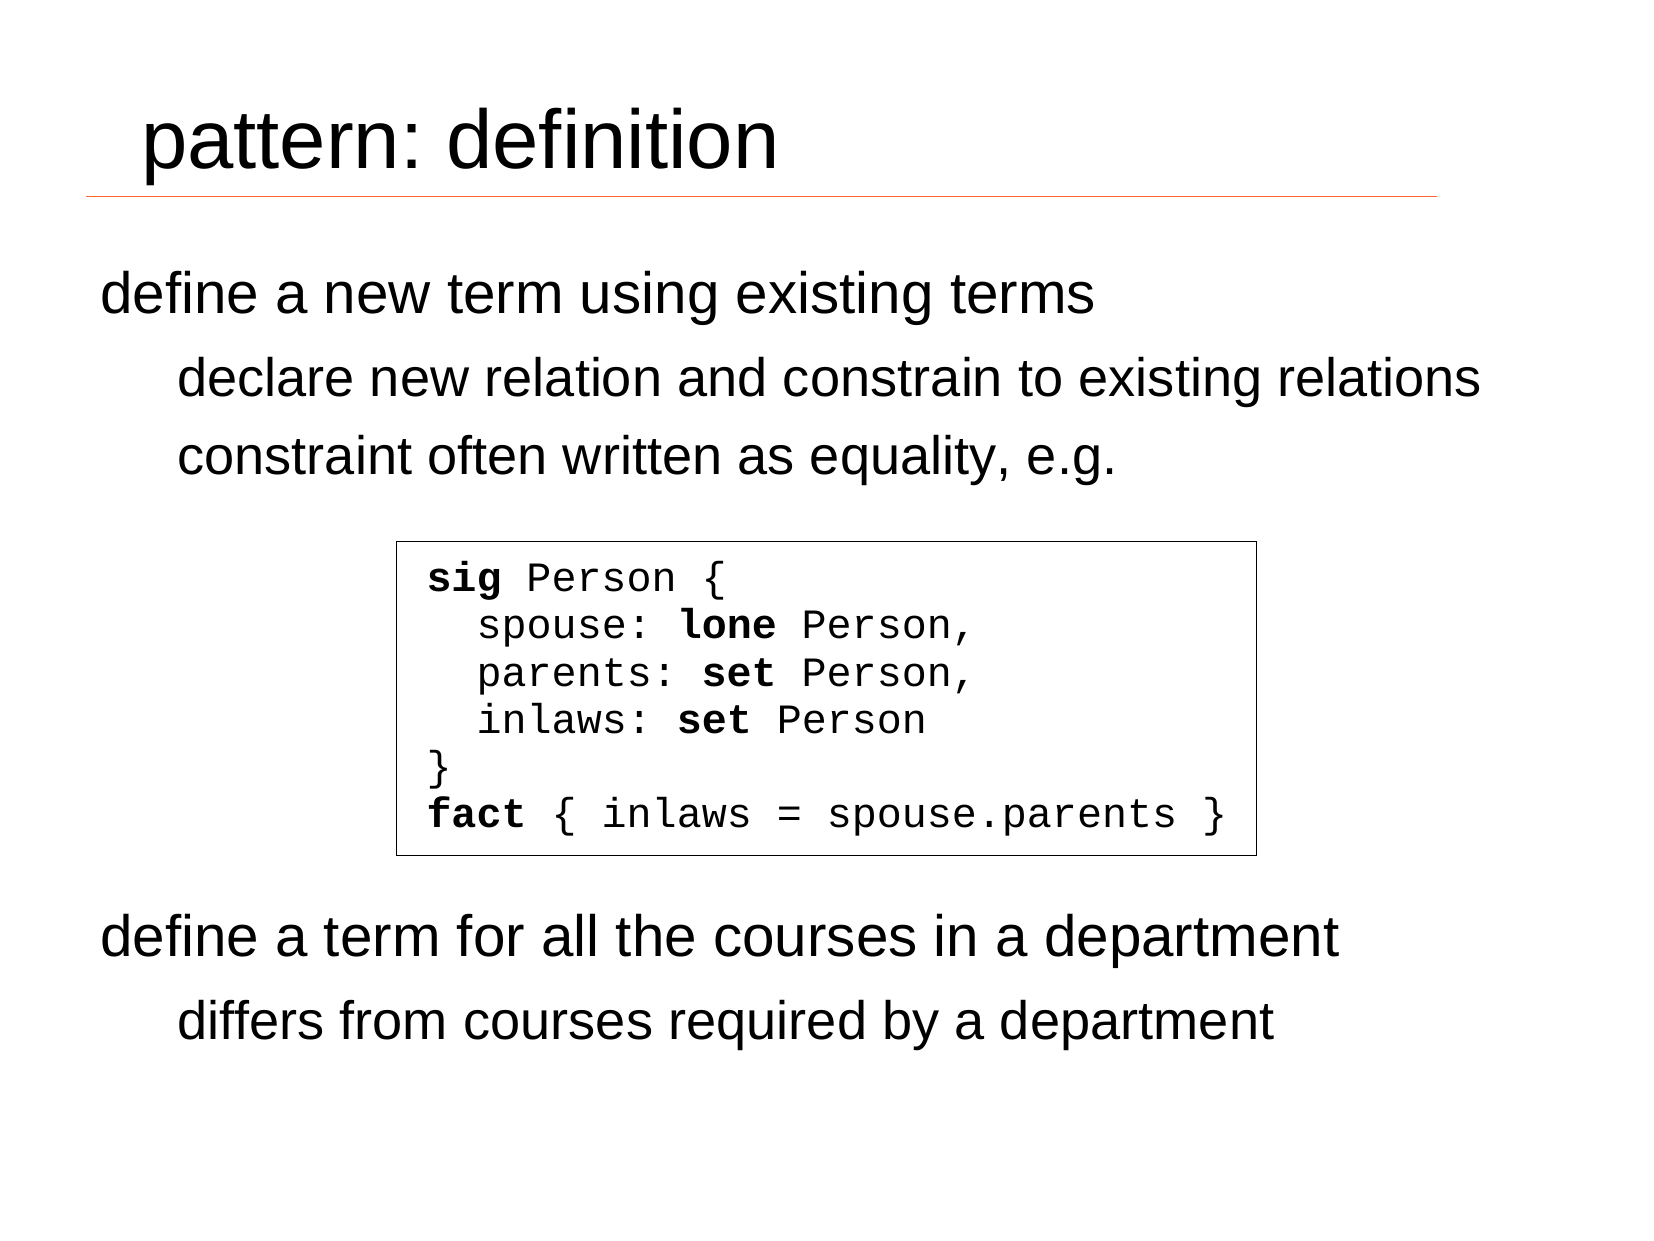

# pattern: definition
define a new term using existing terms
declare new relation and constrain to existing relations
constraint often written as equality, e.g.
define a term for all the courses in a department
differs from courses required by a department
sig Person {
 spouse: lone Person,
 parents: set Person,
 inlaws: set Person
}
fact { inlaws = spouse.parents }